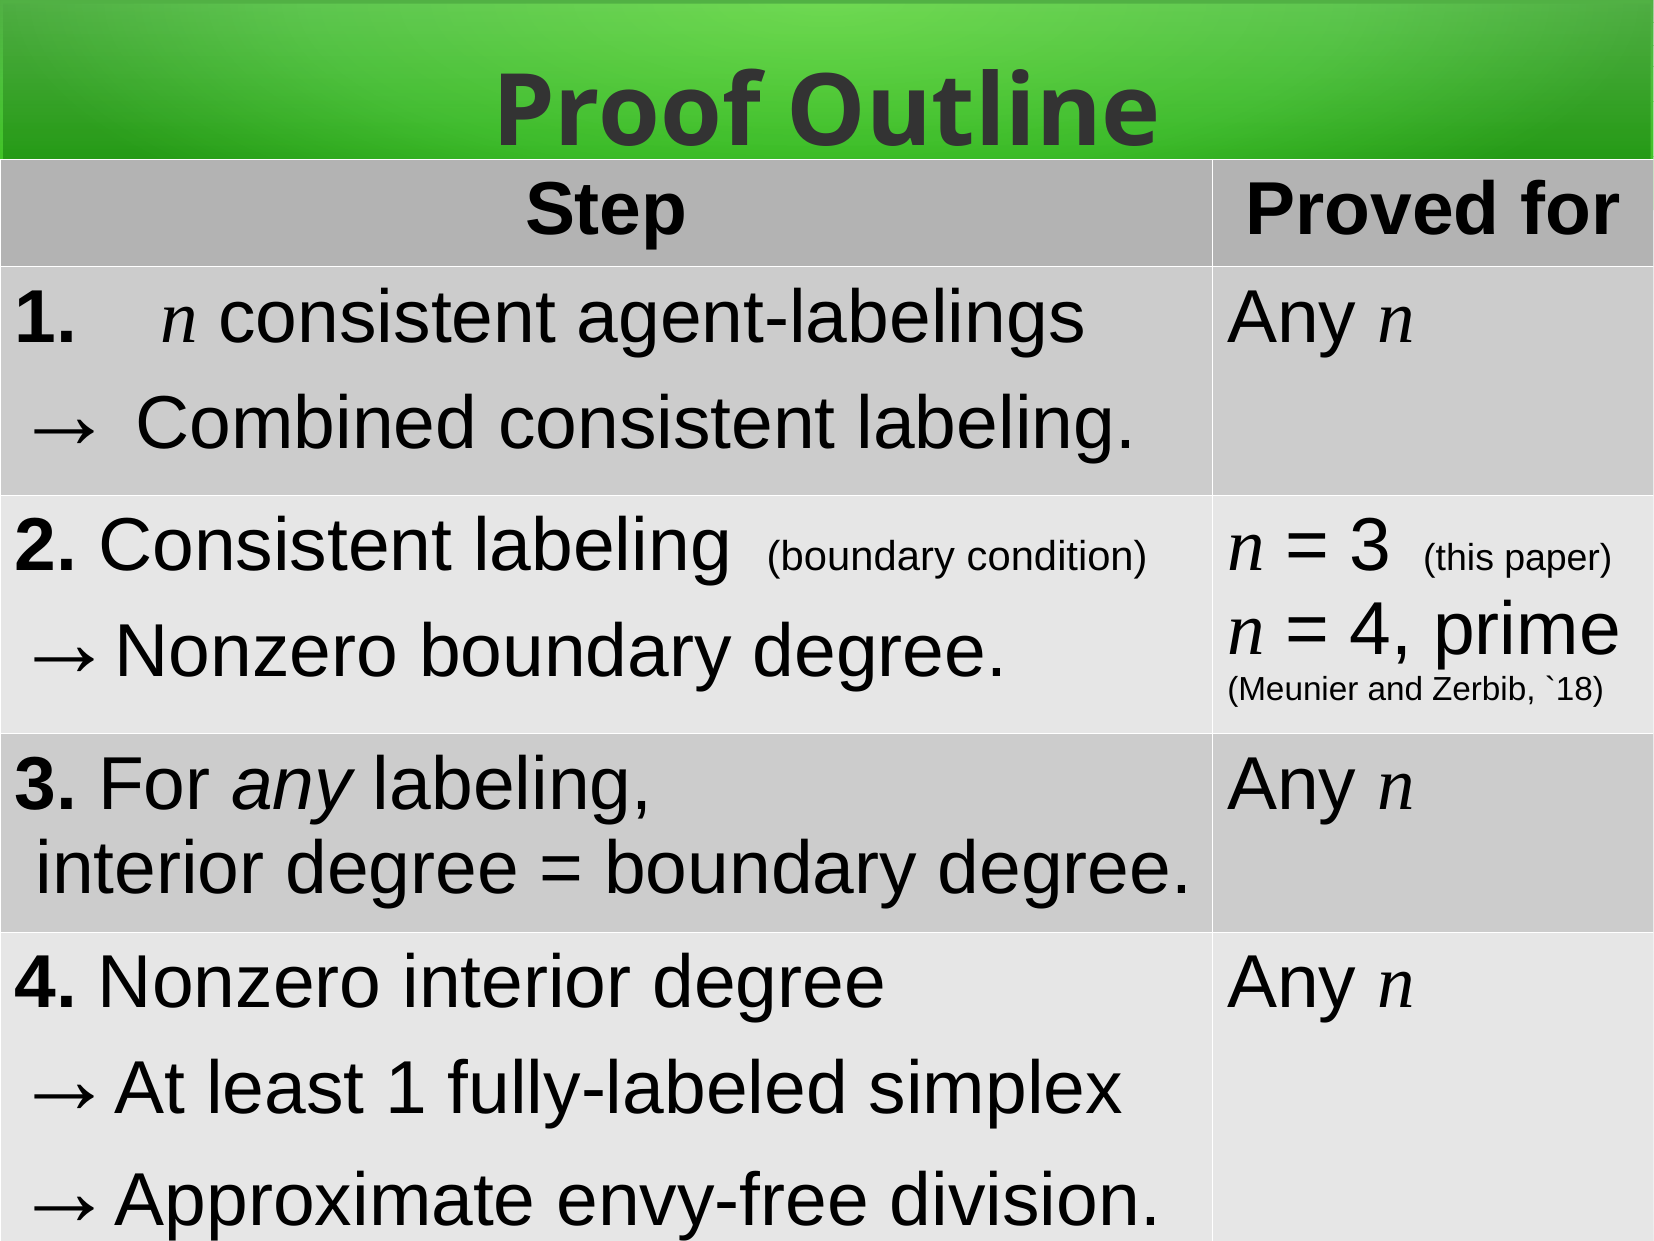

# Proof Outline
| Step | Proved for |
| --- | --- |
| 1. n consistent agent-labelings → Combined consistent labeling. | Any n |
| 2. Consistent labeling (boundary condition) →Nonzero boundary degree. | n = 3 (this paper) n = 4, prime (Meunier and Zerbib, `18) |
| 3. For any labeling, interior degree = boundary degree. | Any n |
| 4. Nonzero interior degree →At least 1 fully-labeled simplex →Approximate envy-free division. | Any n |
Dividing a Partly-Burnt Cake Erel Segal-Halevi
13